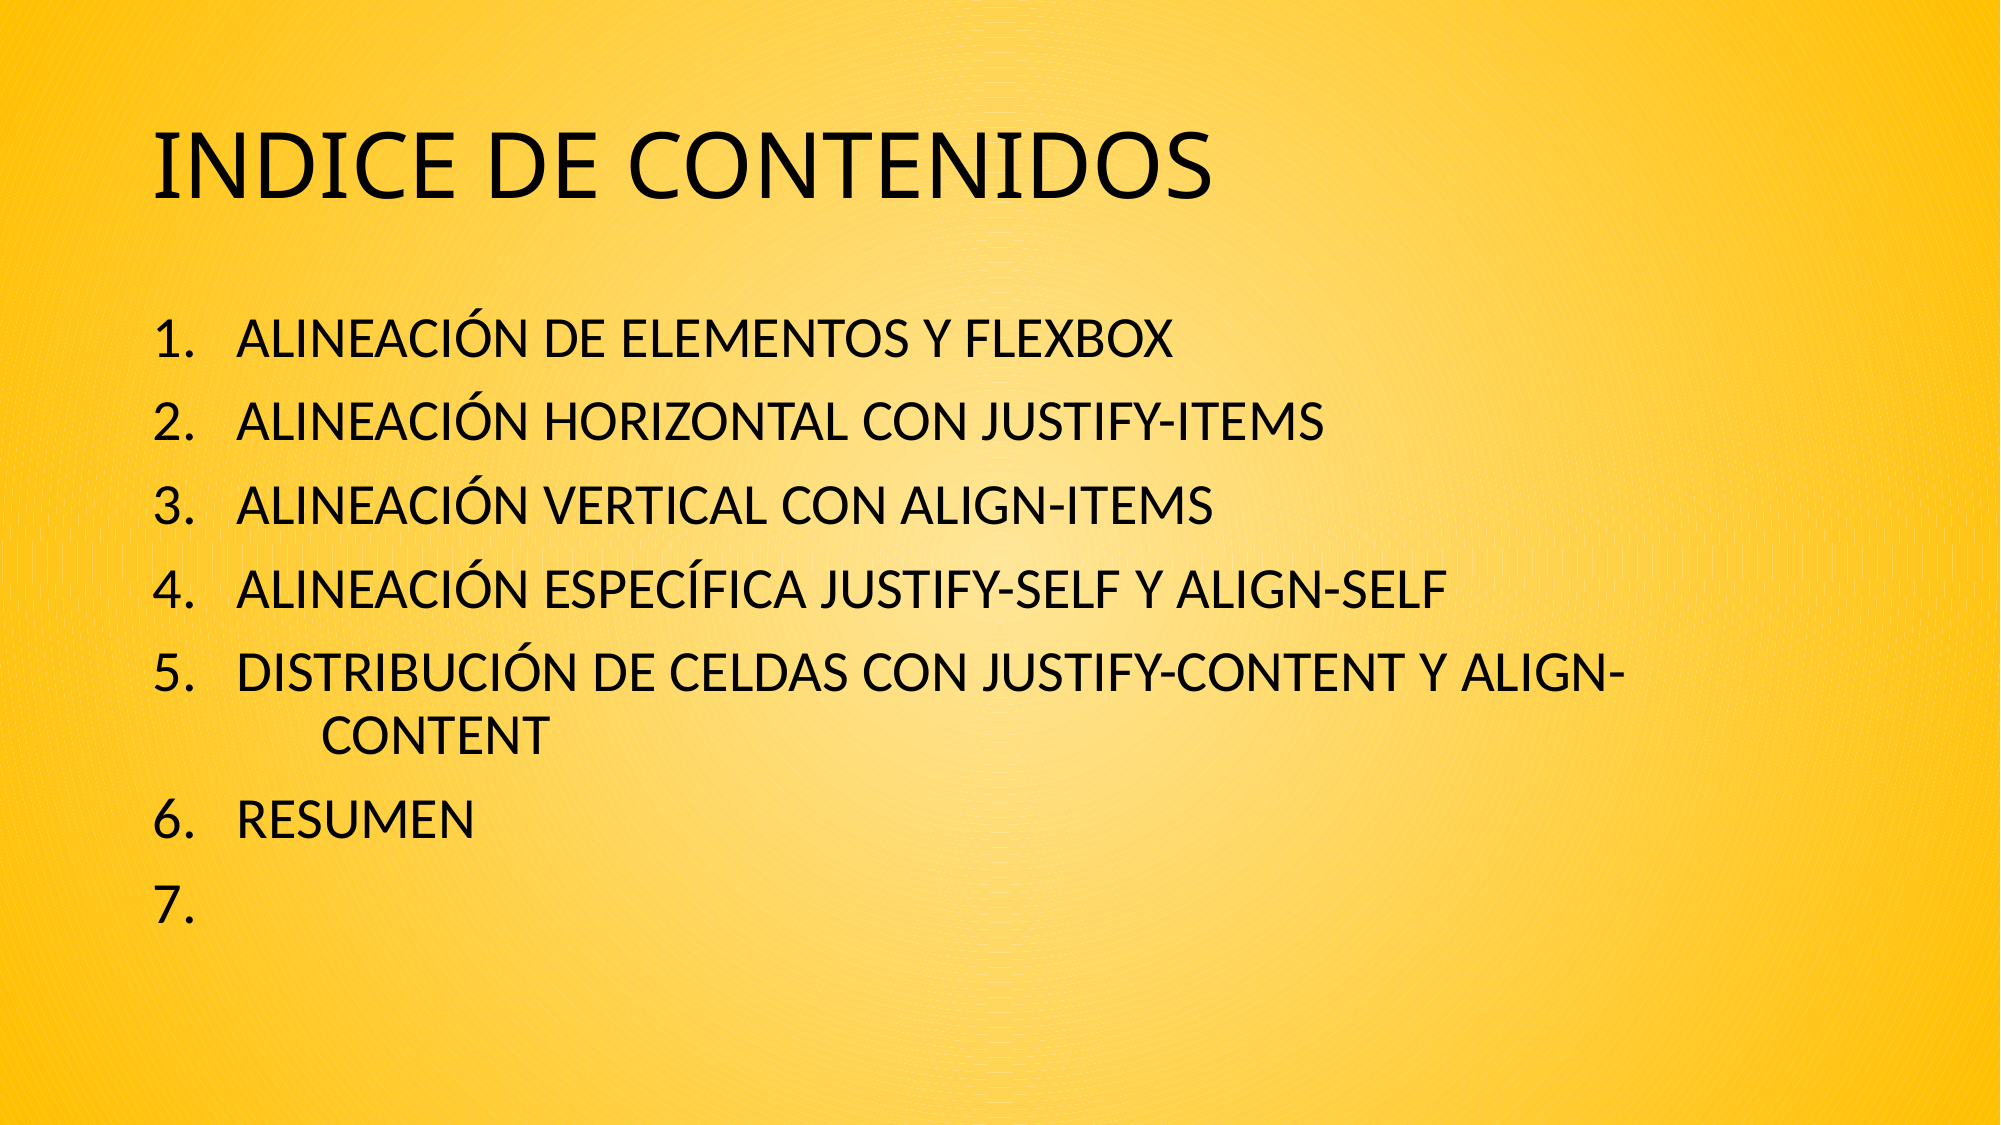

# INDICE DE CONTENIDOS
ALINEACIÓN DE ELEMENTOS Y FLEXBOX
ALINEACIÓN HORIZONTAL CON JUSTIFY-ITEMS
ALINEACIÓN VERTICAL CON ALIGN-ITEMS
ALINEACIÓN ESPECÍFICA JUSTIFY-SELF Y ALIGN-SELF
DISTRIBUCIÓN DE CELDAS CON JUSTIFY-CONTENT Y ALIGN-CONTENT
RESUMEN